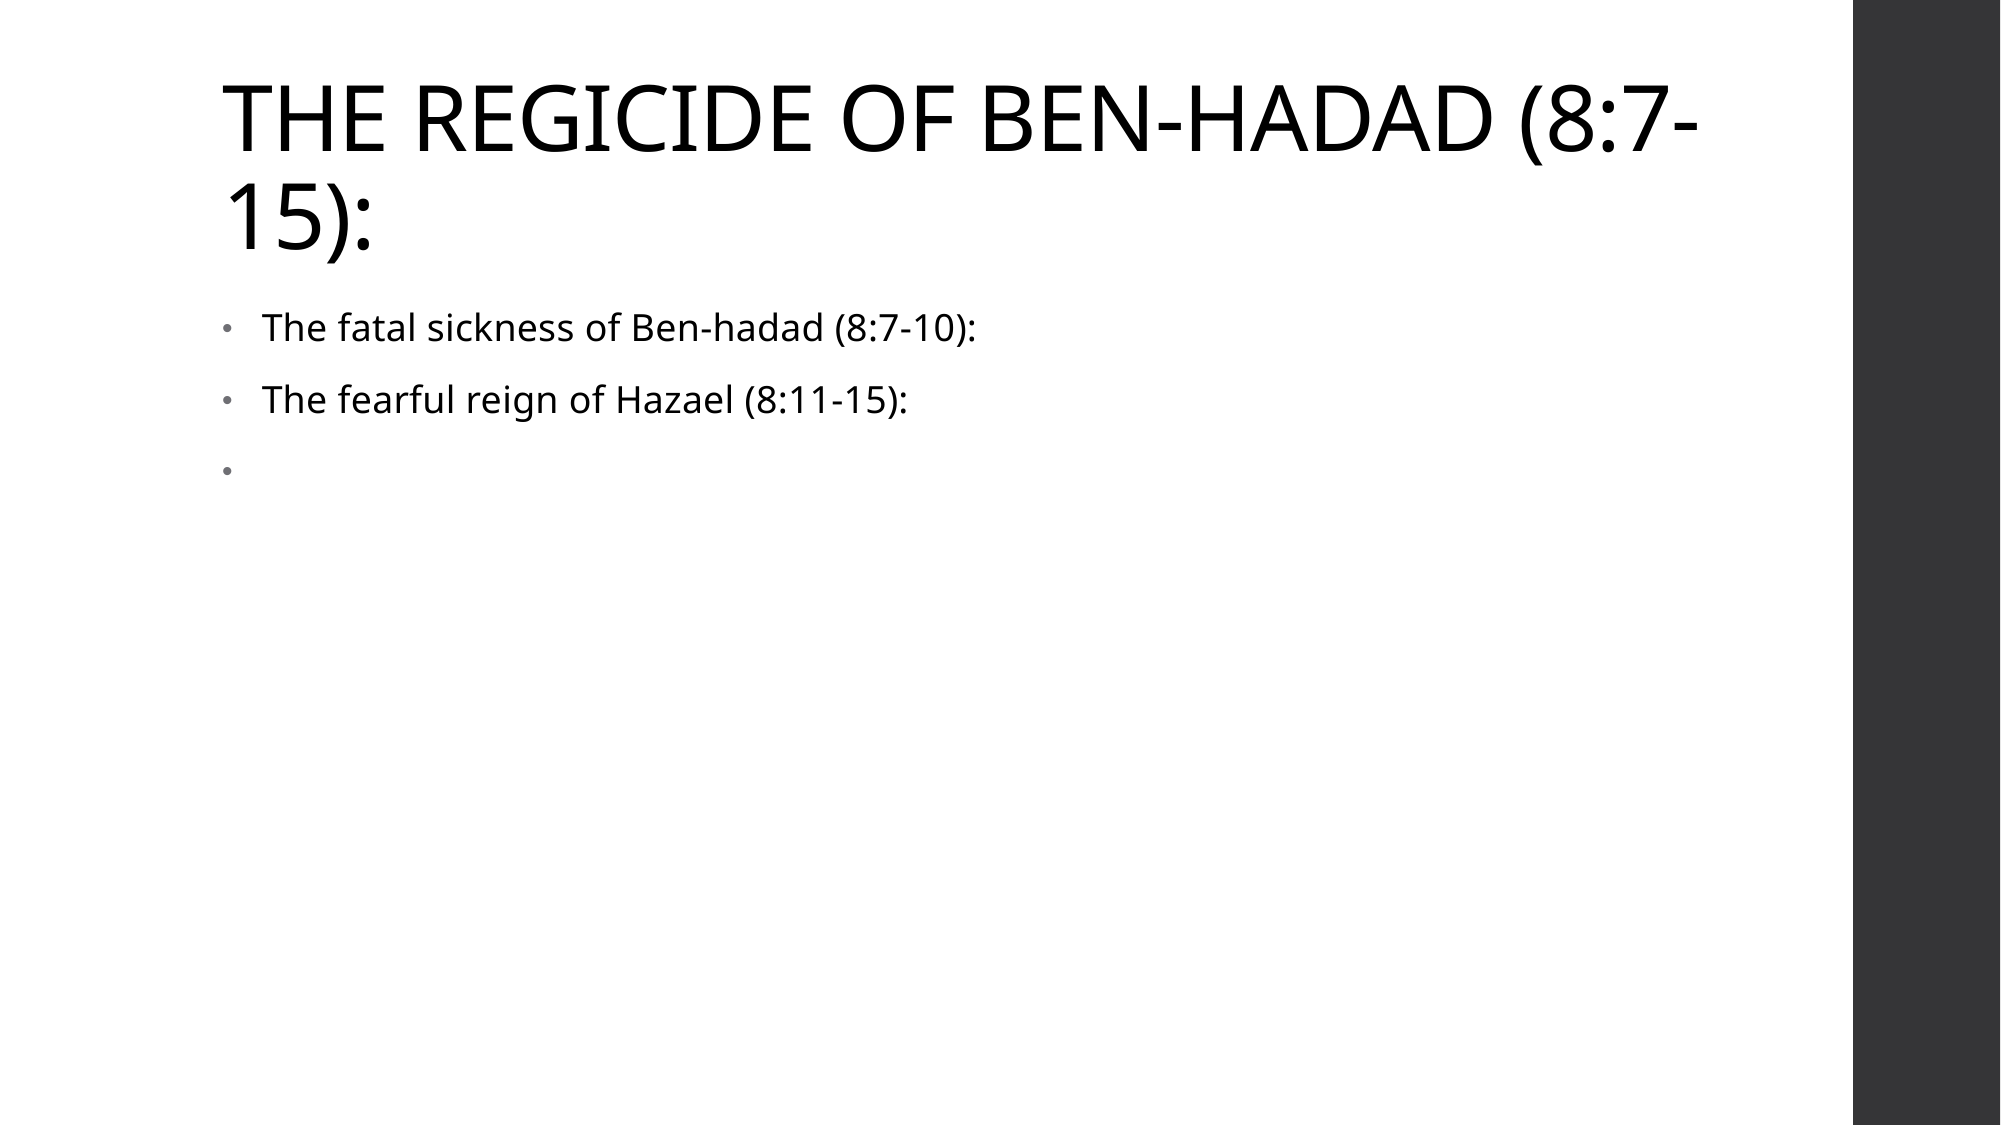

# THE REGICIDE OF BEN-HADAD (8:7-15):
 The fatal sickness of Ben-hadad (8:7-10):
 The fearful reign of Hazael (8:11-15):